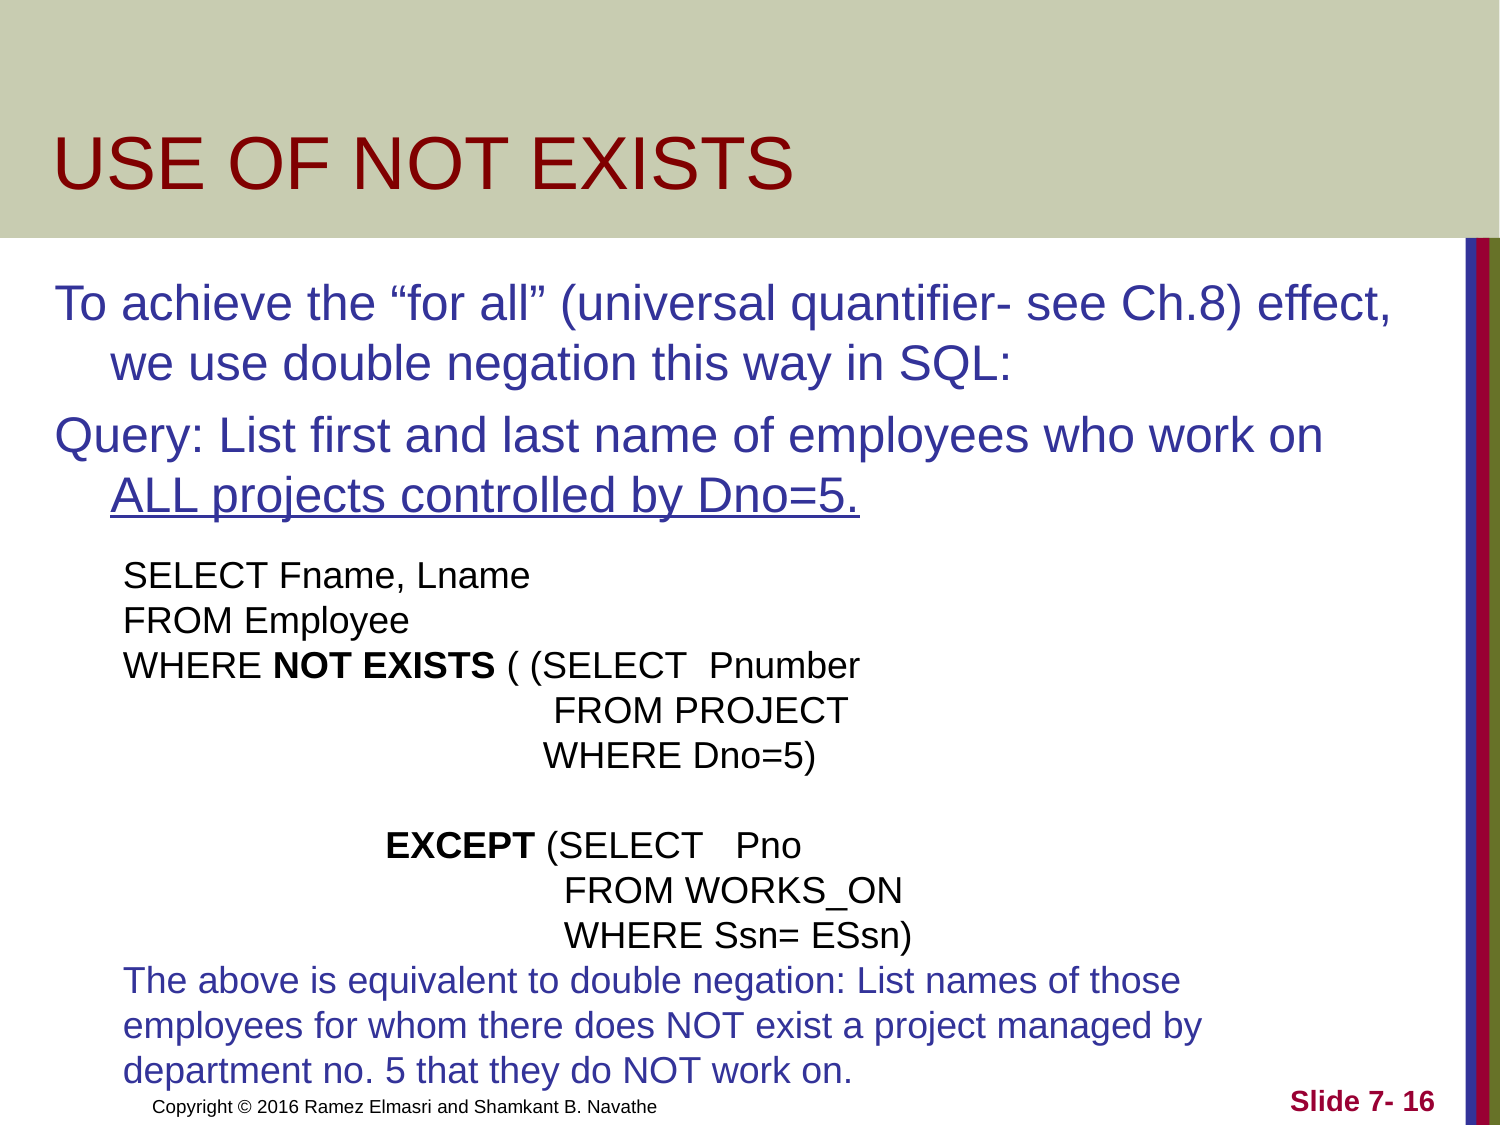

# USE OF NOT EXISTS
To achieve the “for all” (universal quantifier- see Ch.8) effect, we use double negation this way in SQL:
Query: List first and last name of employees who work on ALL projects controlled by Dno=5.
SELECT Fname, Lname
FROM Employee
WHERE NOT EXISTS ( (SELECT Pnumber
 FROM PROJECT
 WHERE Dno=5)
 EXCEPT (SELECT Pno
 FROM WORKS_ON
 WHERE Ssn= ESsn)
The above is equivalent to double negation: List names of those employees for whom there does NOT exist a project managed by department no. 5 that they do NOT work on.
Slide 7- 16